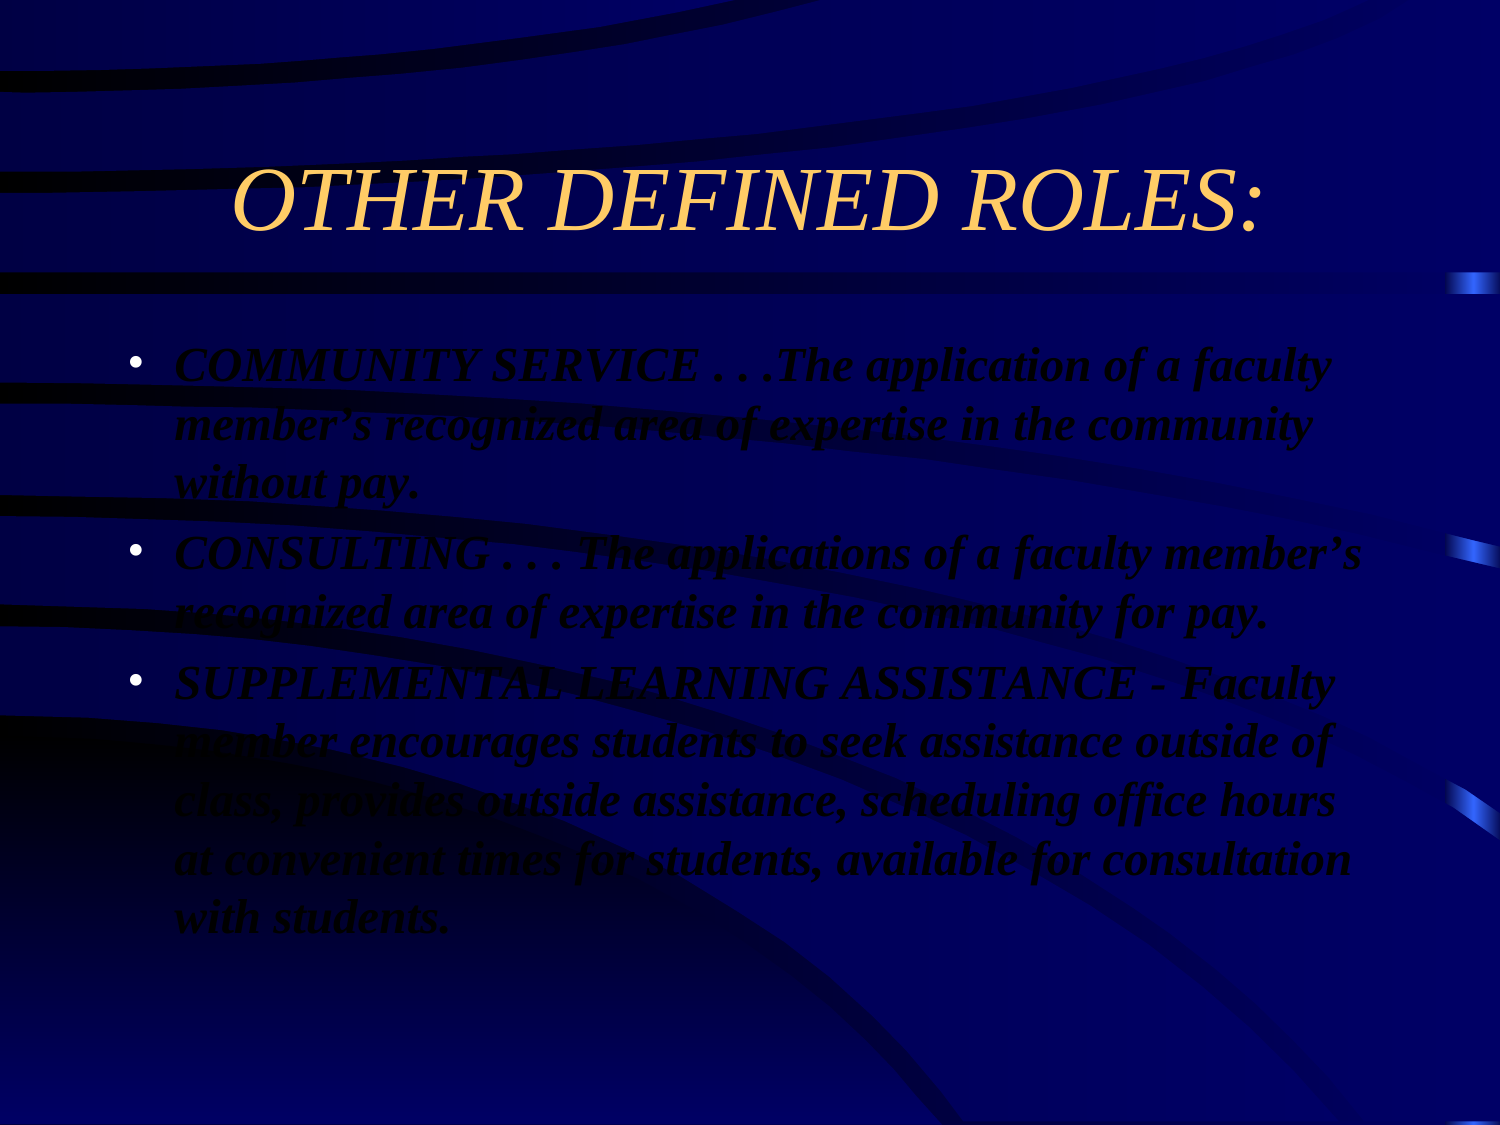

# OTHER DEFINED ROLES:
COMMUNITY SERVICE . . .The application of a faculty member’s recognized area of expertise in the community without pay.
CONSULTING . . . The applications of a faculty member’s recognized area of expertise in the community for pay.
SUPPLEMENTAL LEARNING ASSISTANCE - Faculty member encourages students to seek assistance outside of class, provides outside assistance, scheduling office hours at convenient times for students, available for consultation with students.